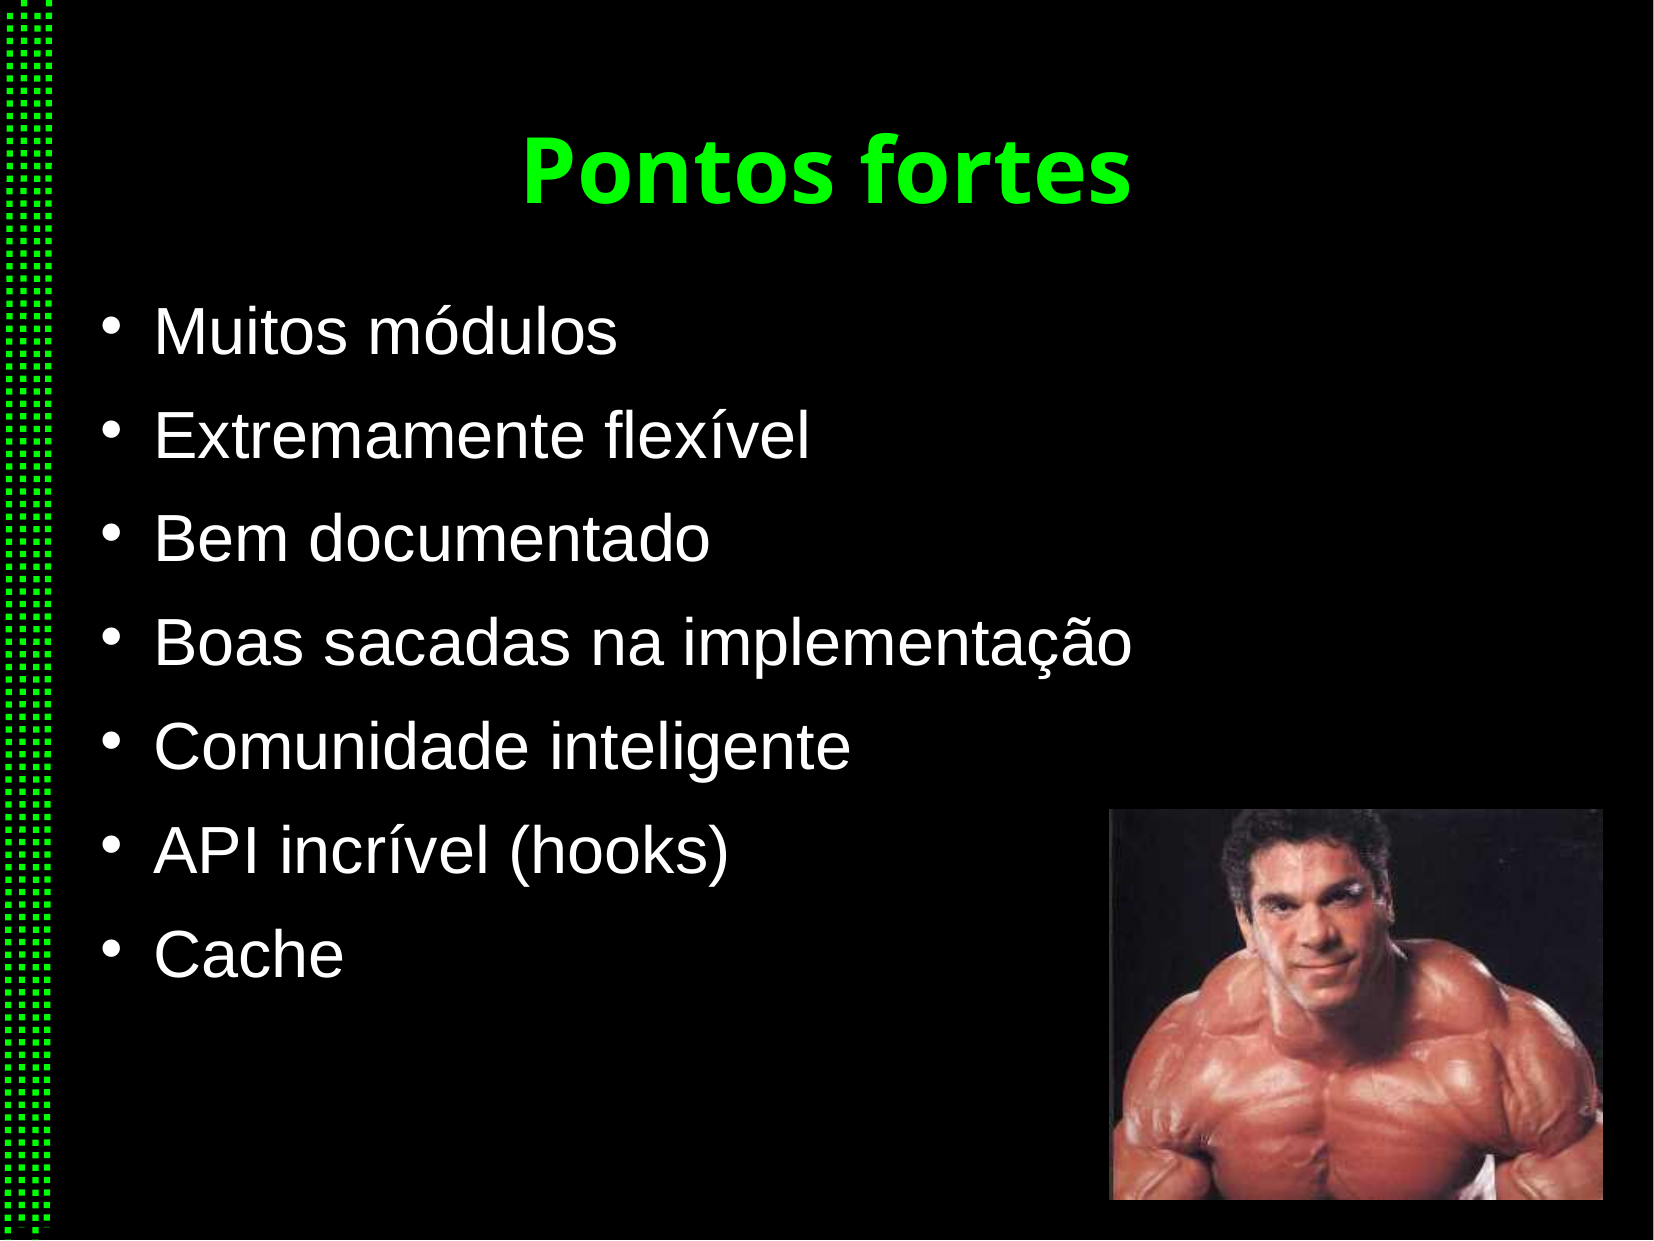

# Pontos fortes
Muitos módulos
Extremamente flexível
Bem documentado
Boas sacadas na implementação
Comunidade inteligente
API incrível (hooks)
Cache